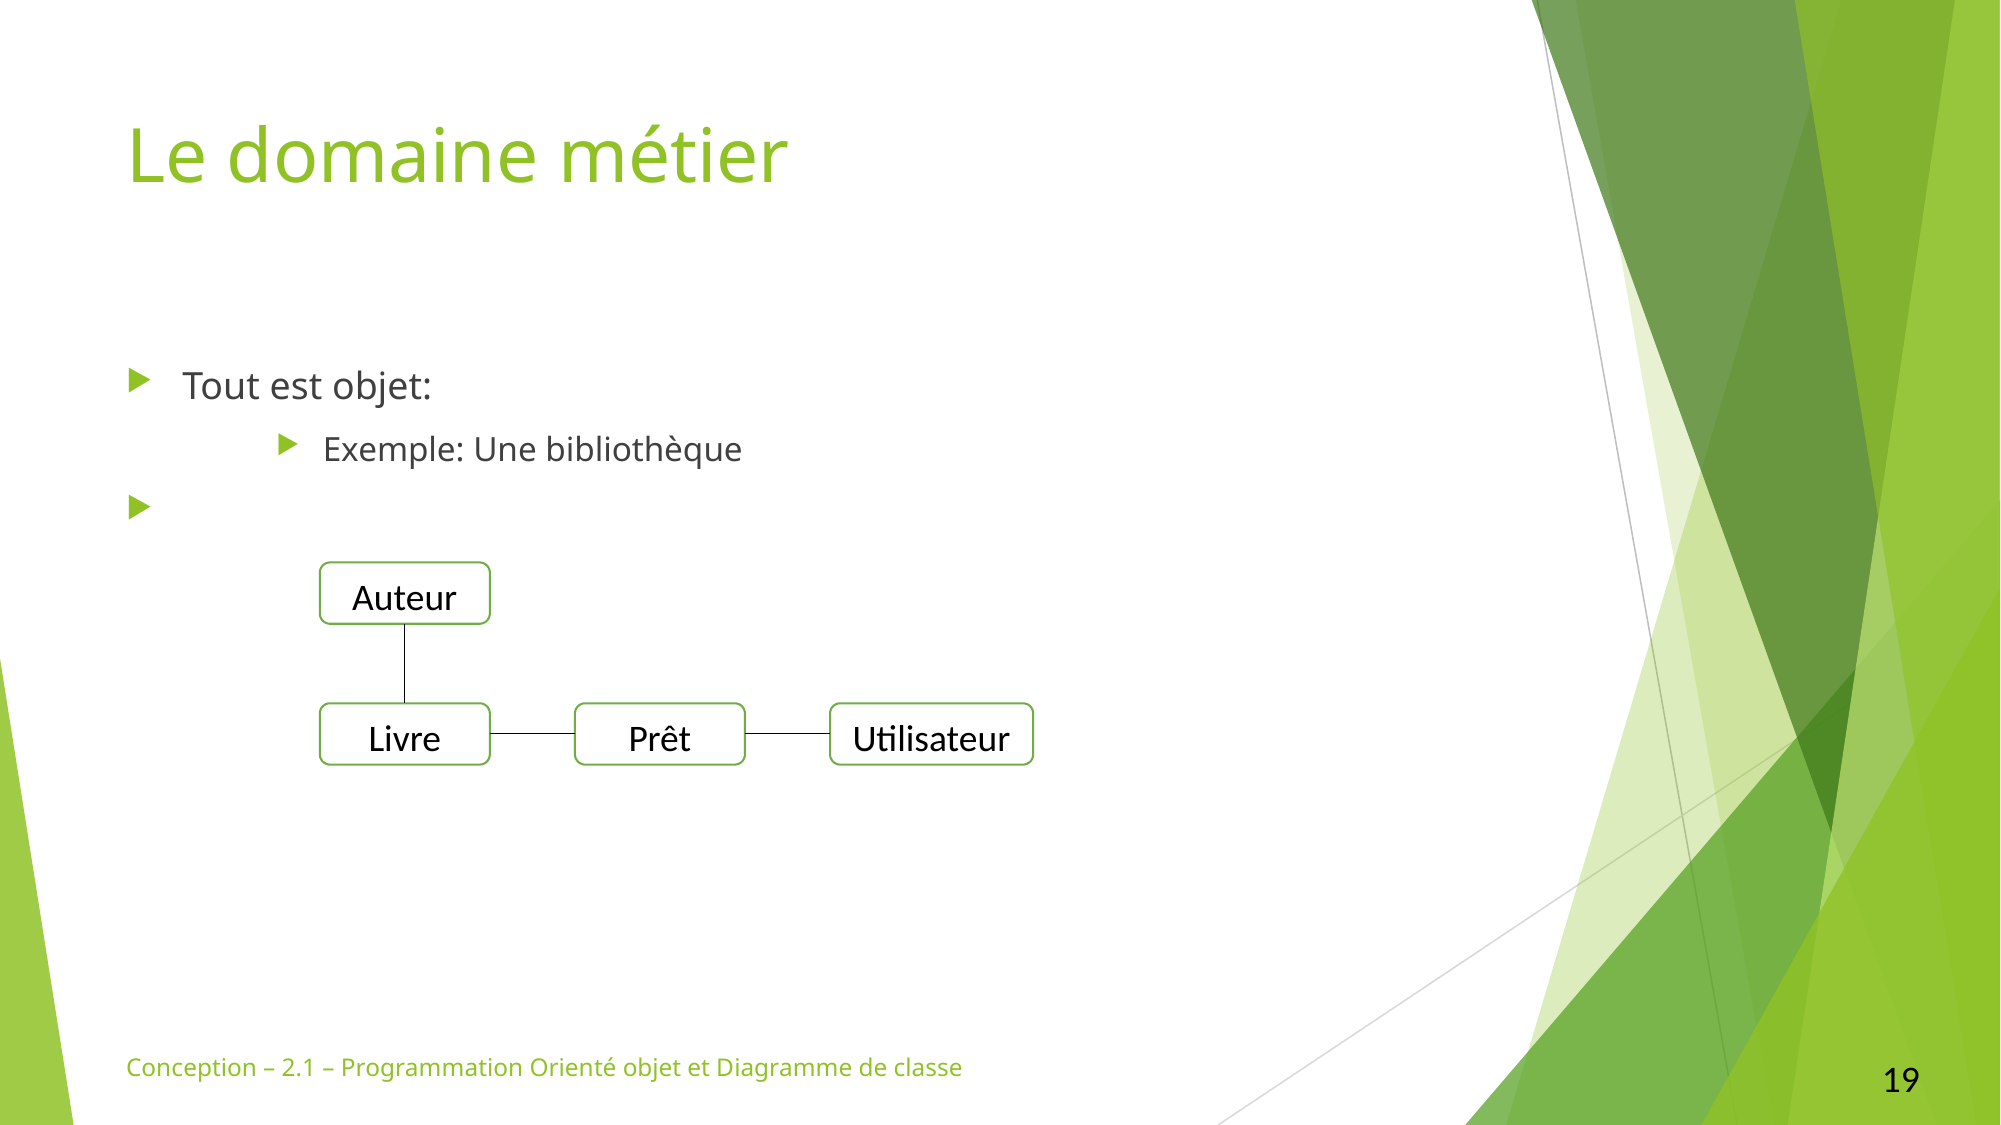

# Le domaine métier
Tout est objet:
Exemple: Une bibliothèque
Auteur
Livre
Prêt
Utilisateur
Conception – 2.1 – Programmation Orienté objet et Diagramme de classe